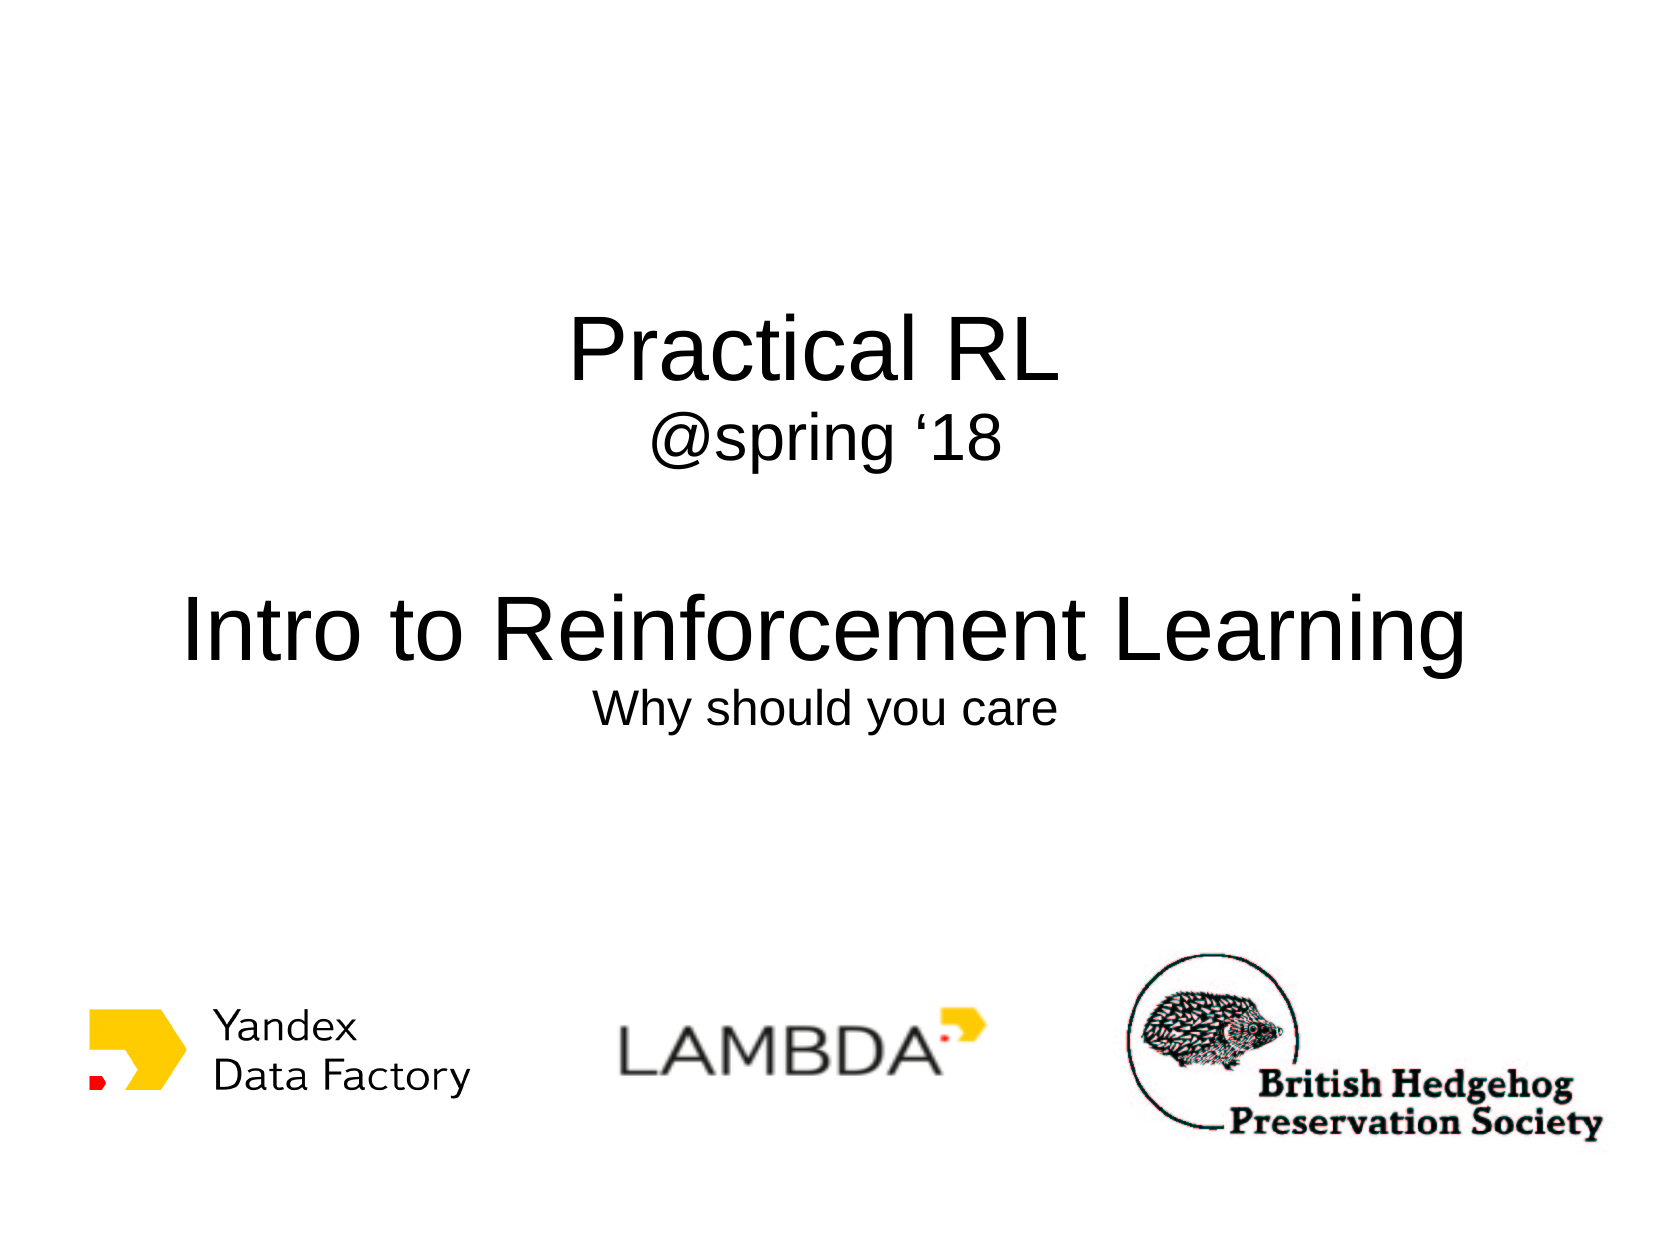

Practical RL
@spring ‘18
Intro to Reinforcement Learning
Why should you care
1